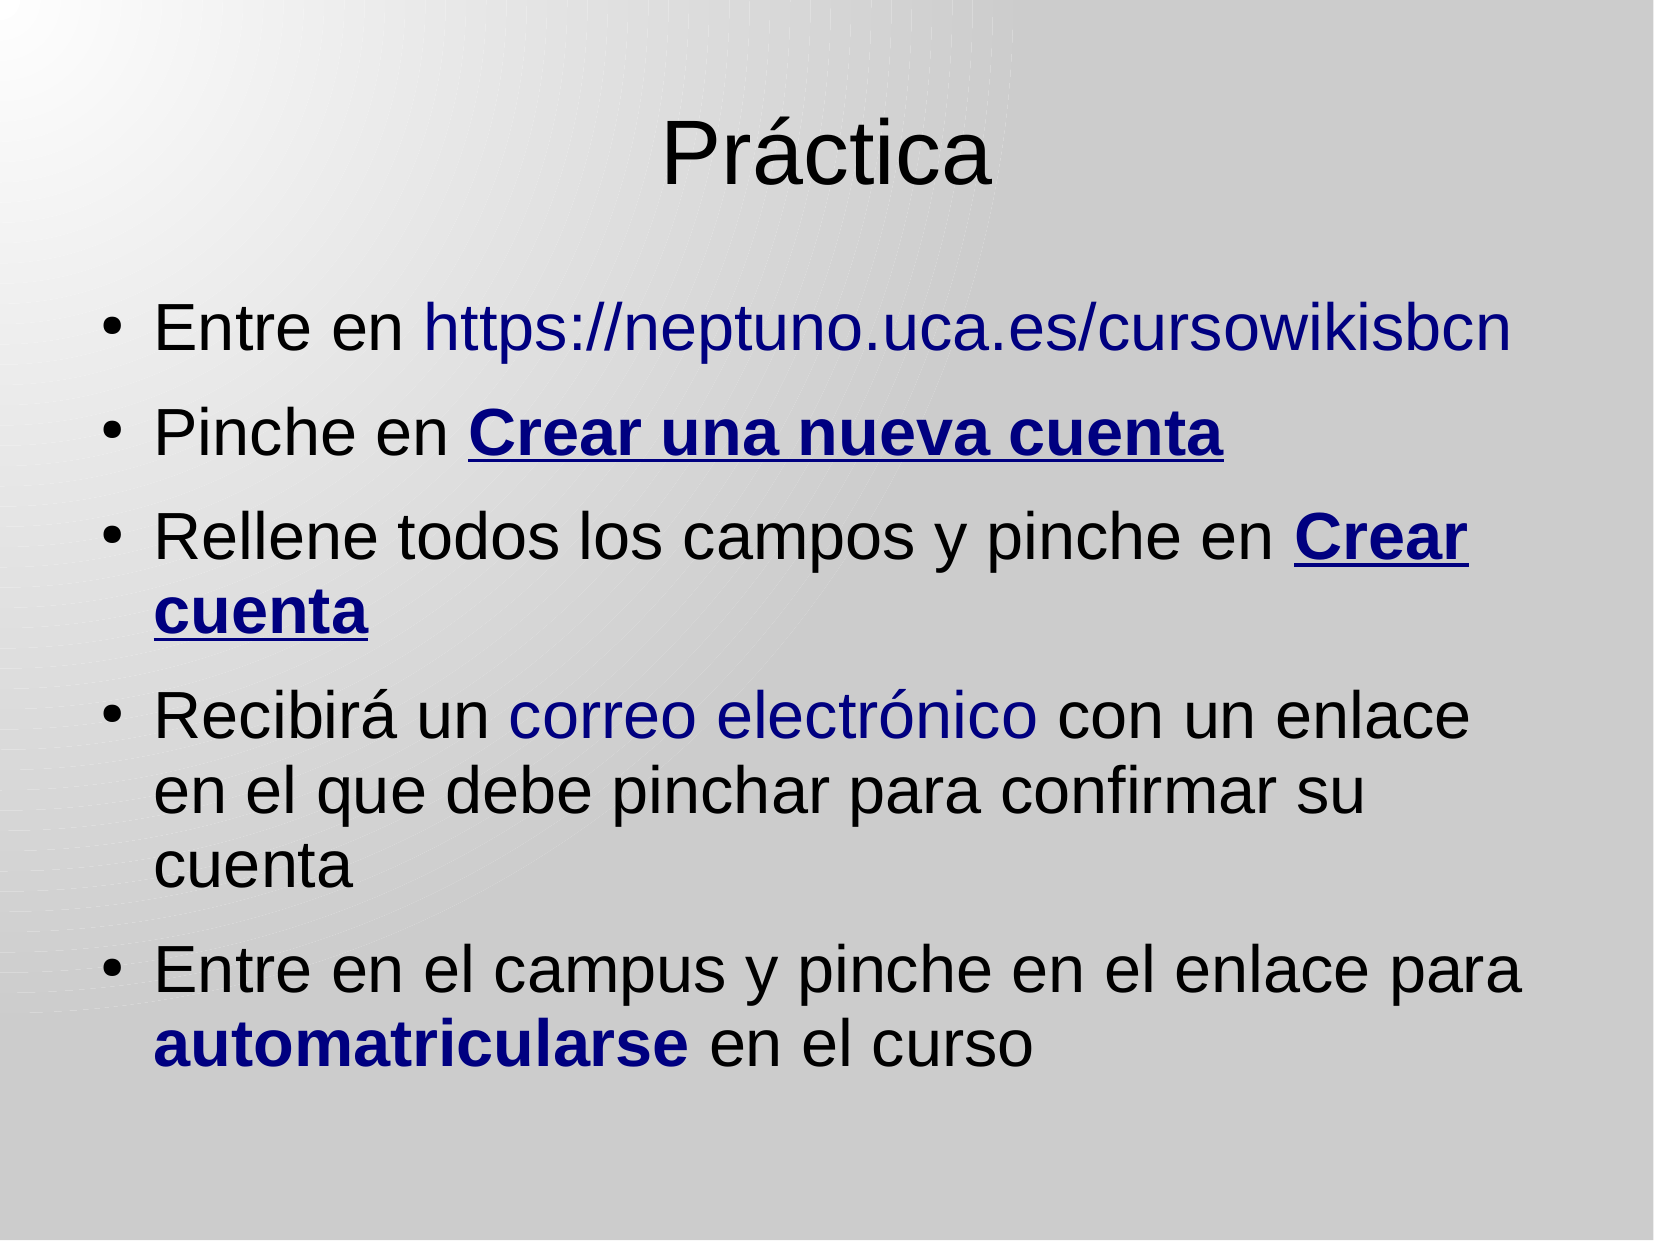

# Práctica
Entre en https://neptuno.uca.es/cursowikisbcn
Pinche en Crear una nueva cuenta
Rellene todos los campos y pinche en Crear cuenta
Recibirá un correo electrónico con un enlace en el que debe pinchar para confirmar su cuenta
Entre en el campus y pinche en el enlace para automatricularse en el curso